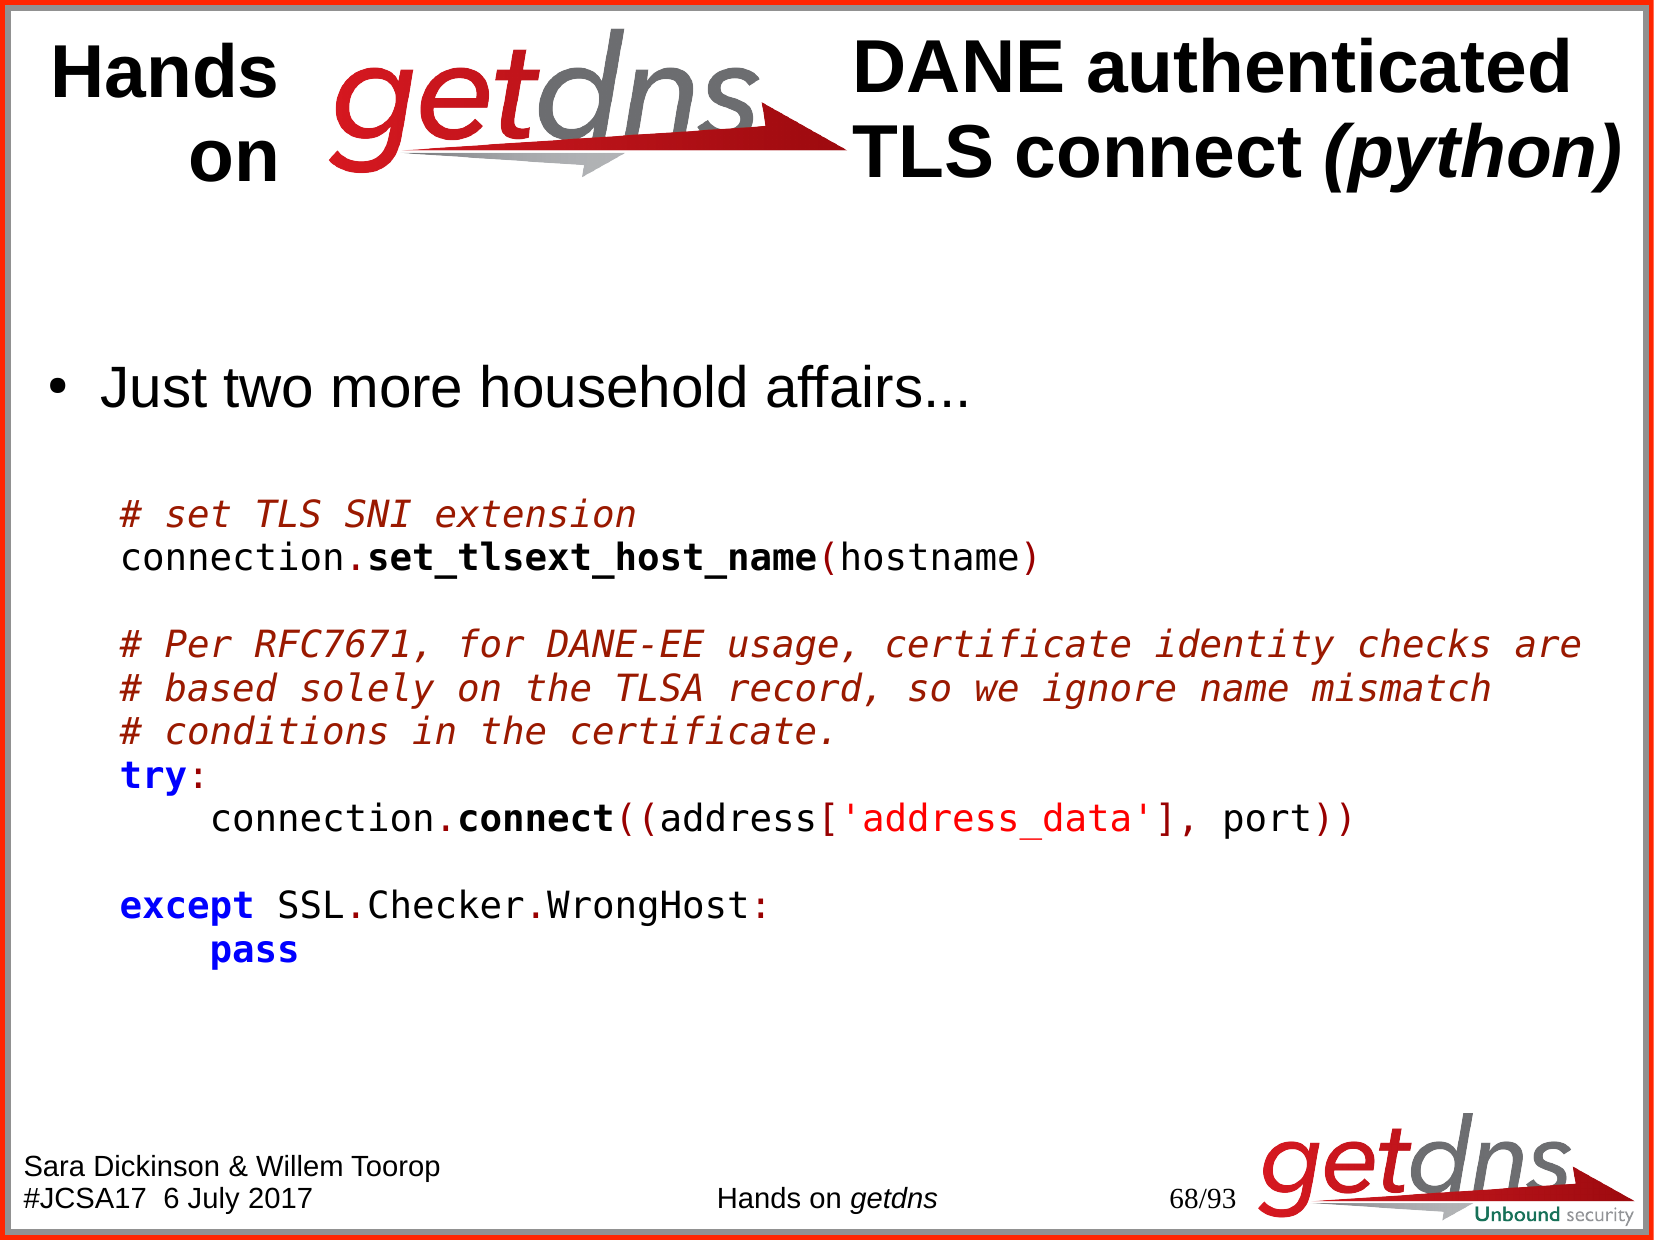

Hands on
DANE authenticated
TLS connect (python)
# Just two more household affairs...
 # set TLS SNI extension
 connection.set_tlsext_host_name(hostname)
 # Per RFC7671, for DANE-EE usage, certificate identity checks are
 # based solely on the TLSA record, so we ignore name mismatch
 # conditions in the certificate.
 try:
 connection.connect((address['address_data'], port))
 except SSL.Checker.WrongHost:
 pass
68